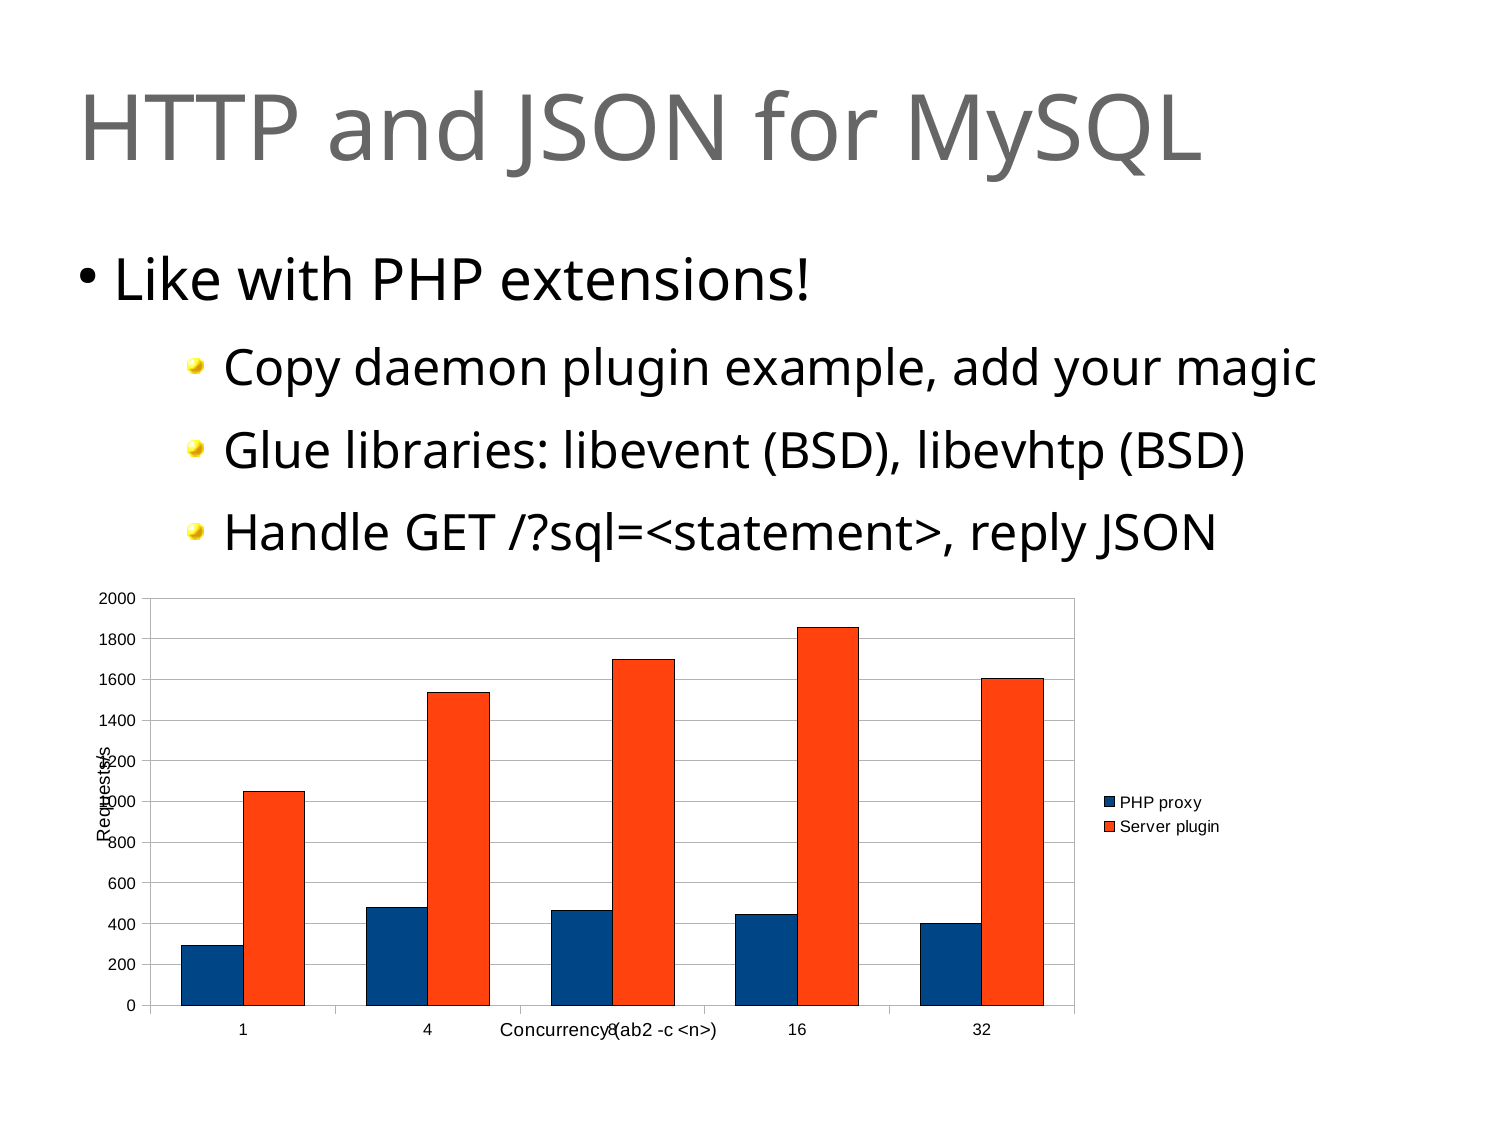

HTTP and JSON for MySQL
# Like with PHP extensions!
Copy daemon plugin example, add your magic
Glue libraries: libevent (BSD), libevhtp (BSD)
Handle GET /?sql=<statement>, reply JSON
### Chart
| Category | PHP proxy | Server plugin |
|---|---|---|
| 1 | 293.0 | 1049.0 |
| 4 | 478.0 | 1539.0 |
| 8 | 466.0 | 1697.0 |
| 16 | 447.0 | 1858.0 |
| 32 | 400.0 | 1606.0 |